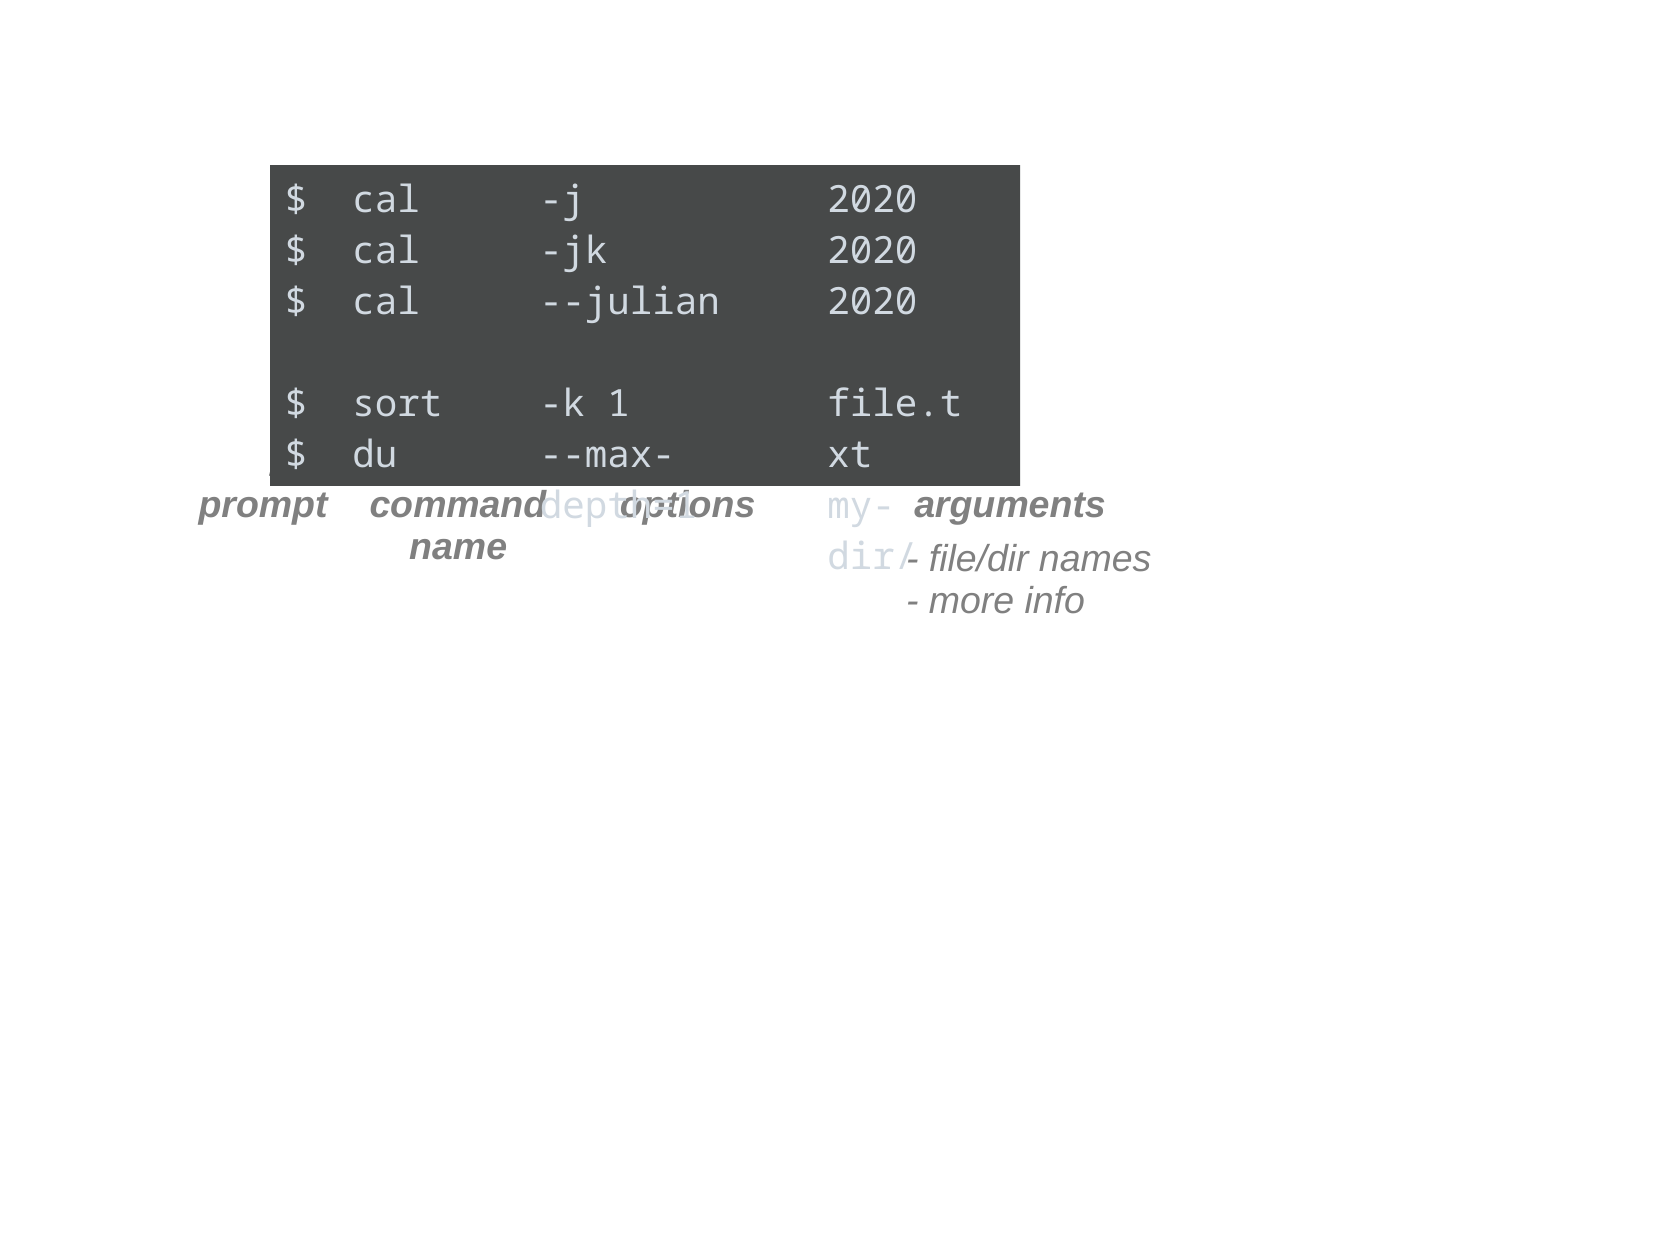

$ cal
$ cal
$ cal
$ sort
$ du
-j
-jk
--julian
-k 1
--max-depth=1
2020
2020
2020
file.txt
my-dir/
prompt
command
name
options
arguments
- file/dir names
- more info